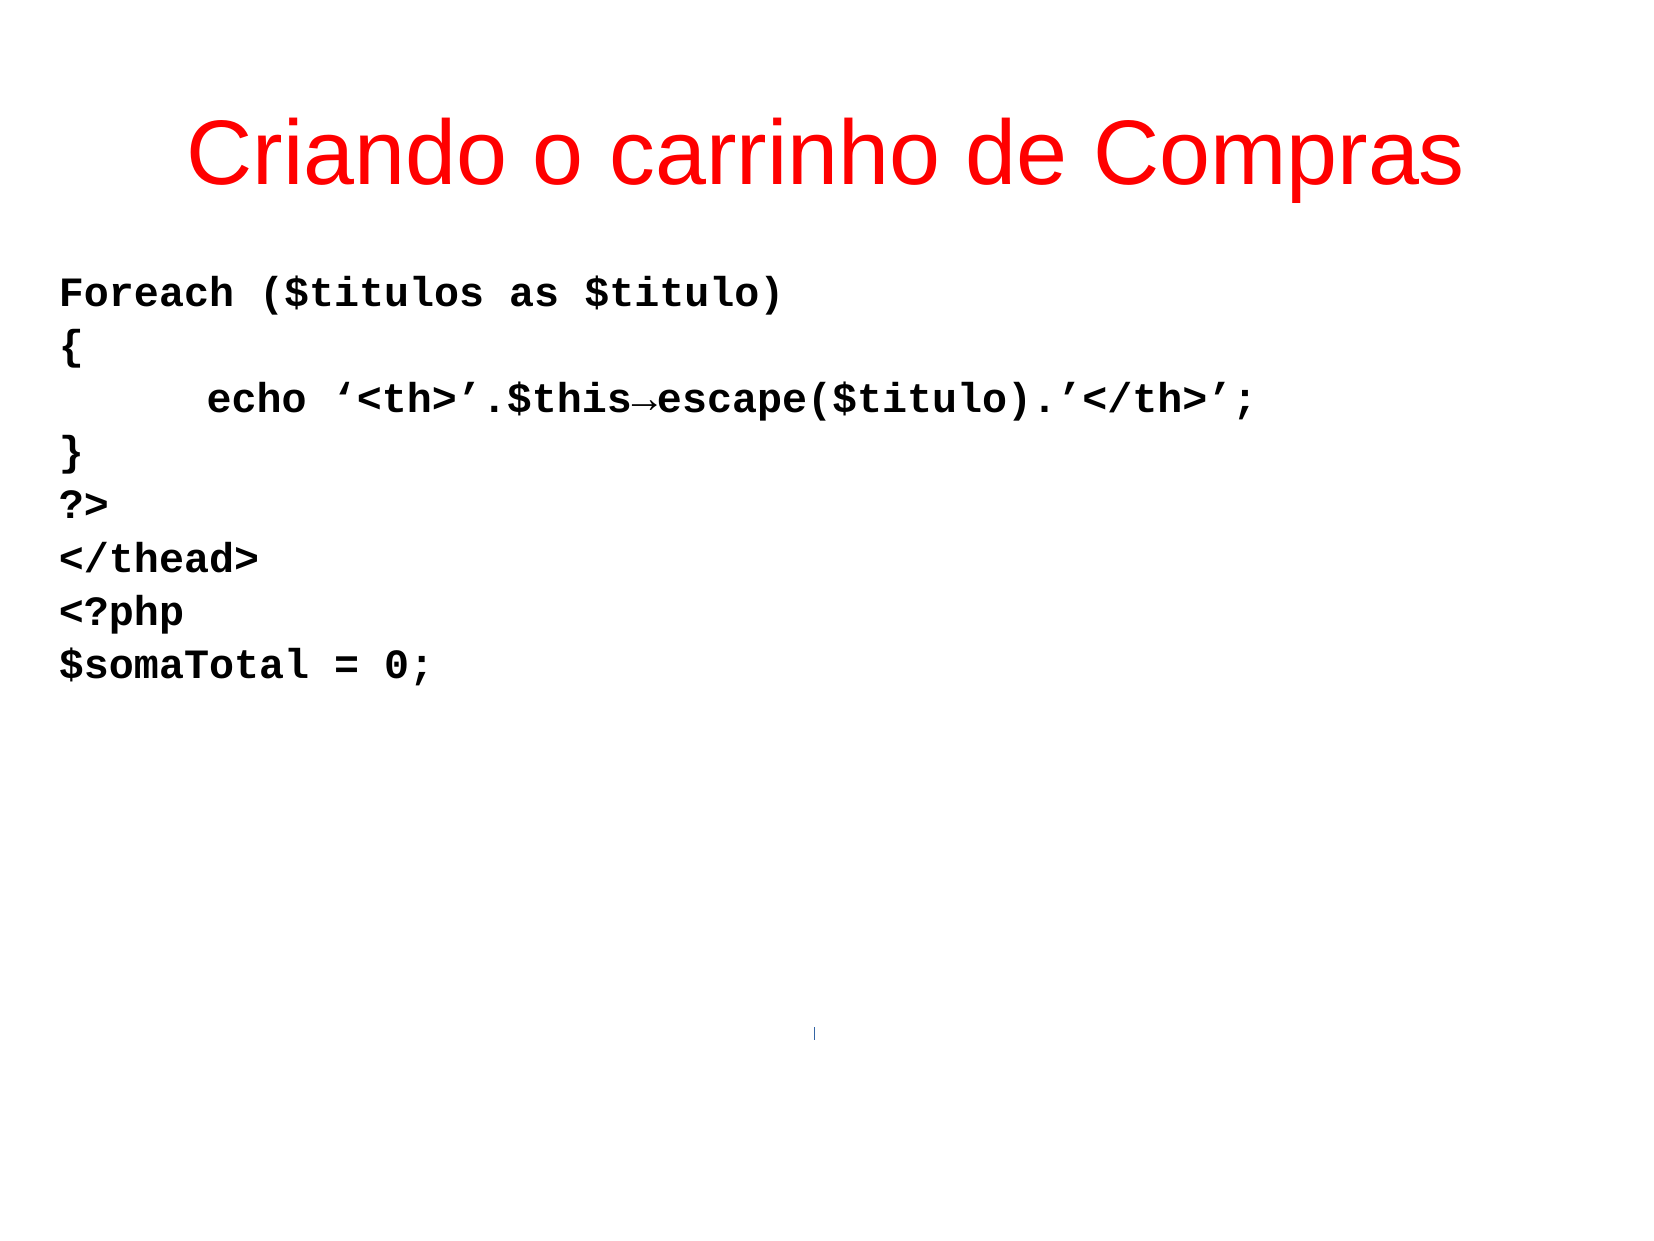

# Criando o carrinho de Compras
Foreach ($titulos as $titulo)
{
 			echo ‘<th>’.$this→escape($titulo).’</th>’;
}
?>
</thead>
<?php
$somaTotal = 0;